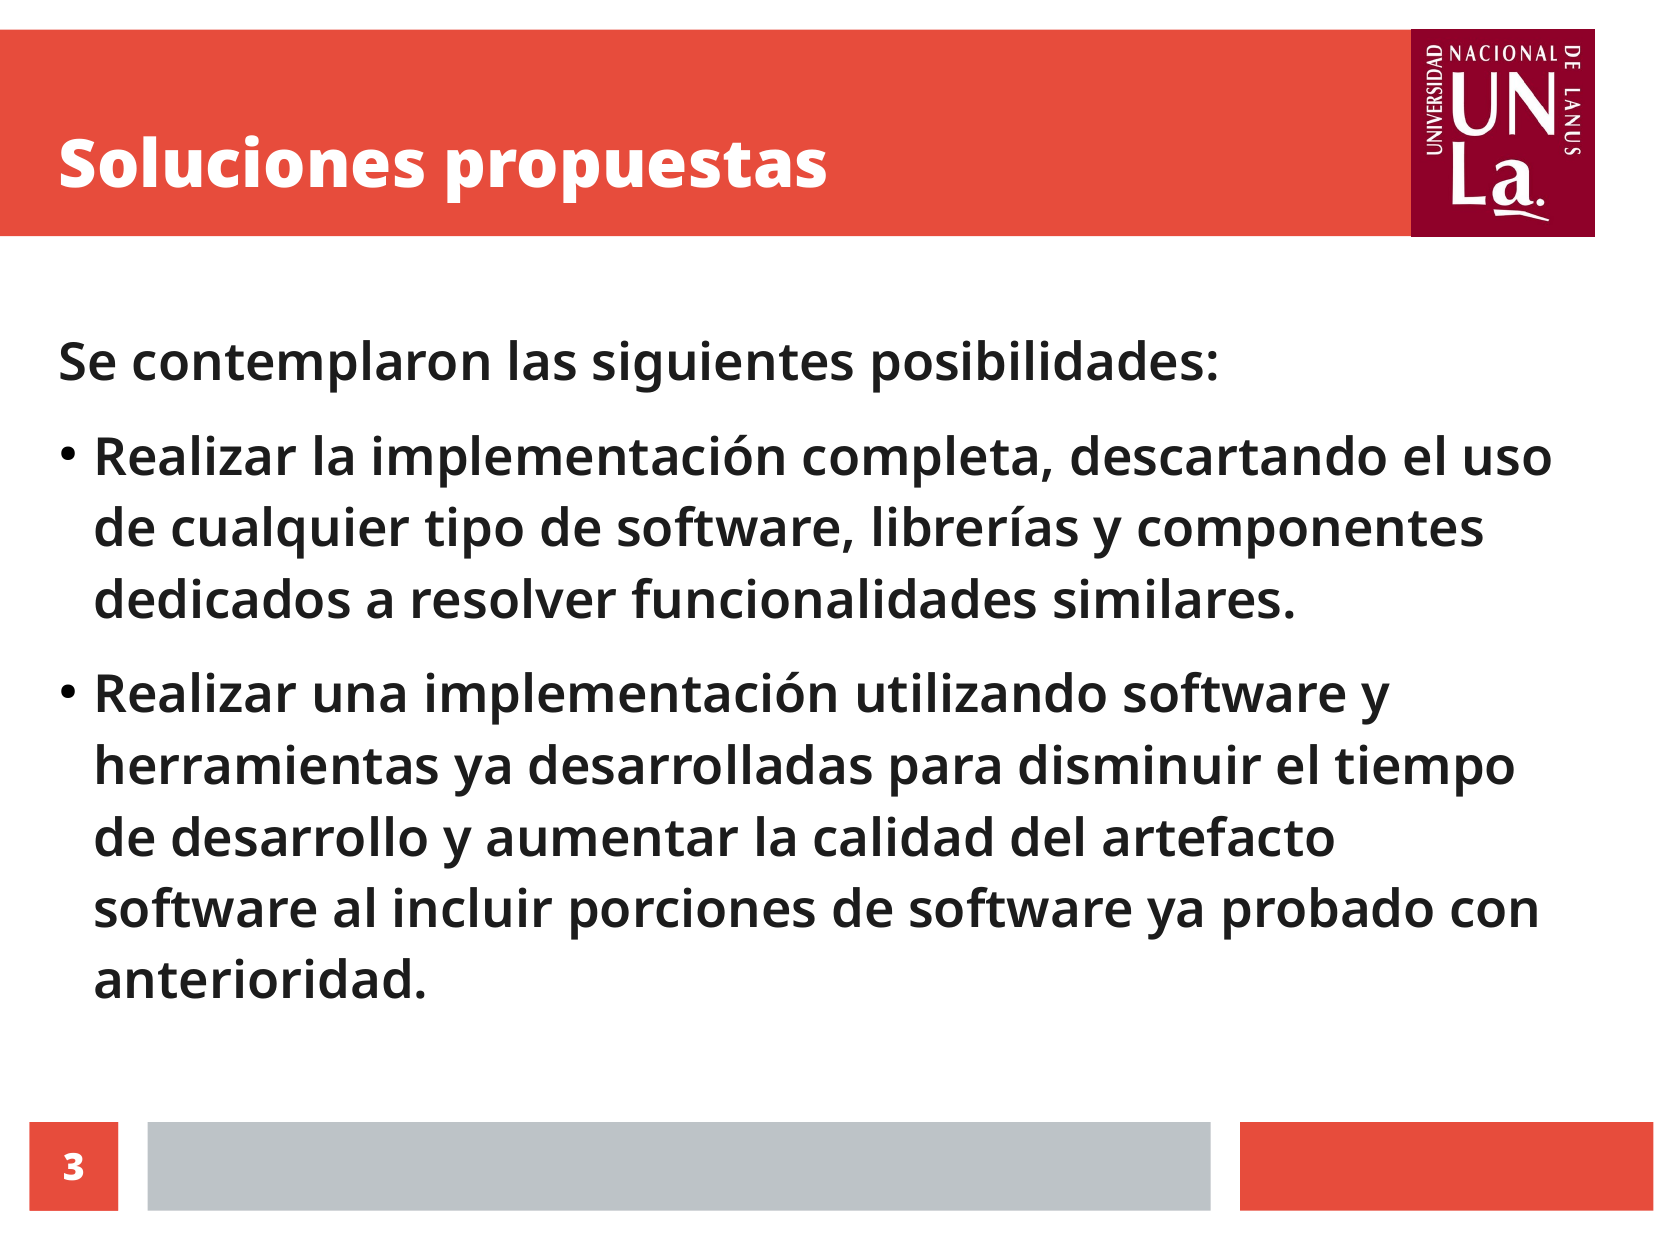

# Soluciones propuestas
Se contemplaron las siguientes posibilidades:
Realizar la implementación completa, descartando el uso de cualquier tipo de software, librerías y componentes dedicados a resolver funcionalidades similares.
Realizar una implementación utilizando software y herramientas ya desarrolladas para disminuir el tiempo de desarrollo y aumentar la calidad del artefacto software al incluir porciones de software ya probado con anterioridad.
3